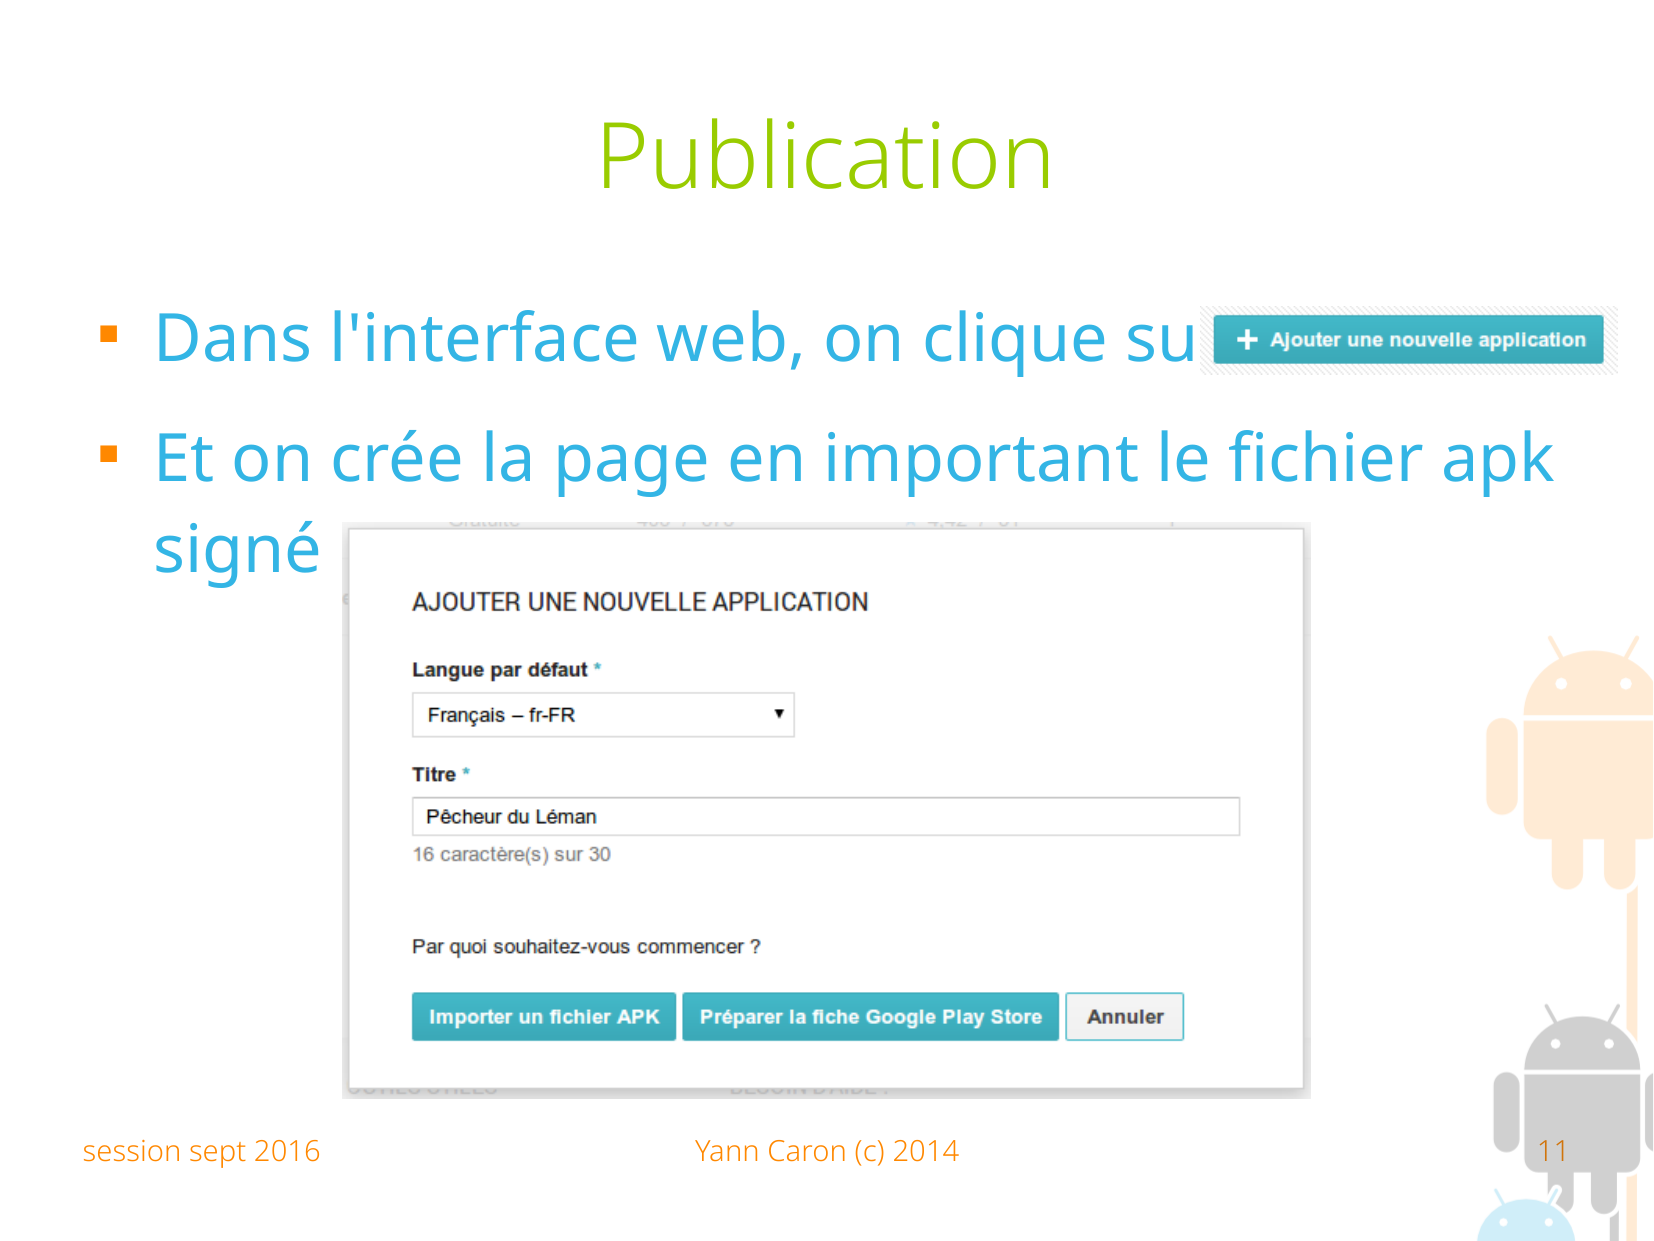

# Publication
Dans l'interface web, on clique sur
Et on crée la page en important le fichier apk signé
session sept 2016
Yann Caron (c) 2014
11